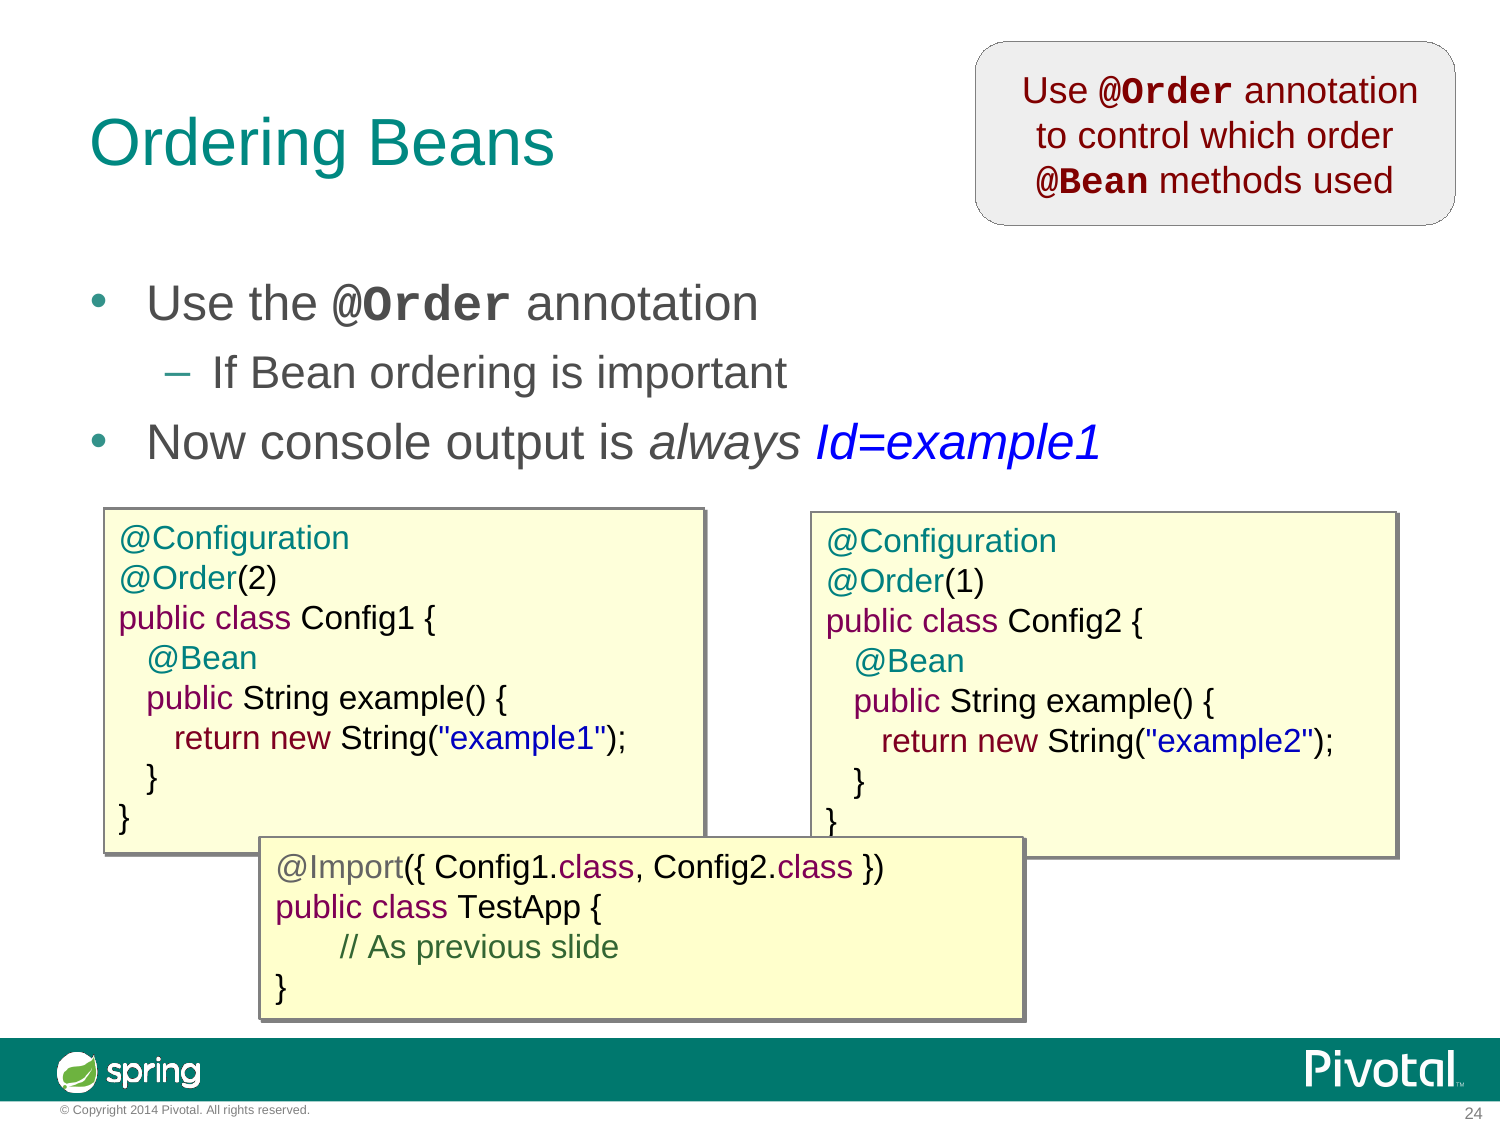

Use @Order annotation to control which order @Bean methods used
# Ordering Beans
Use the @Order annotation
If Bean ordering is important
Now console output is always Id=example1
@Configuration
@Order(2)
public class Config1 {
 @Bean
 public String example() {
 return new String("example1");
 }
}
@Configuration
@Order(1)
public class Config2 {
 @Bean
 public String example() {
 return new String("example2");
 }
}
@Import({ Config1.class, Config2.class })
public class TestApp {
 // As previous slide
}